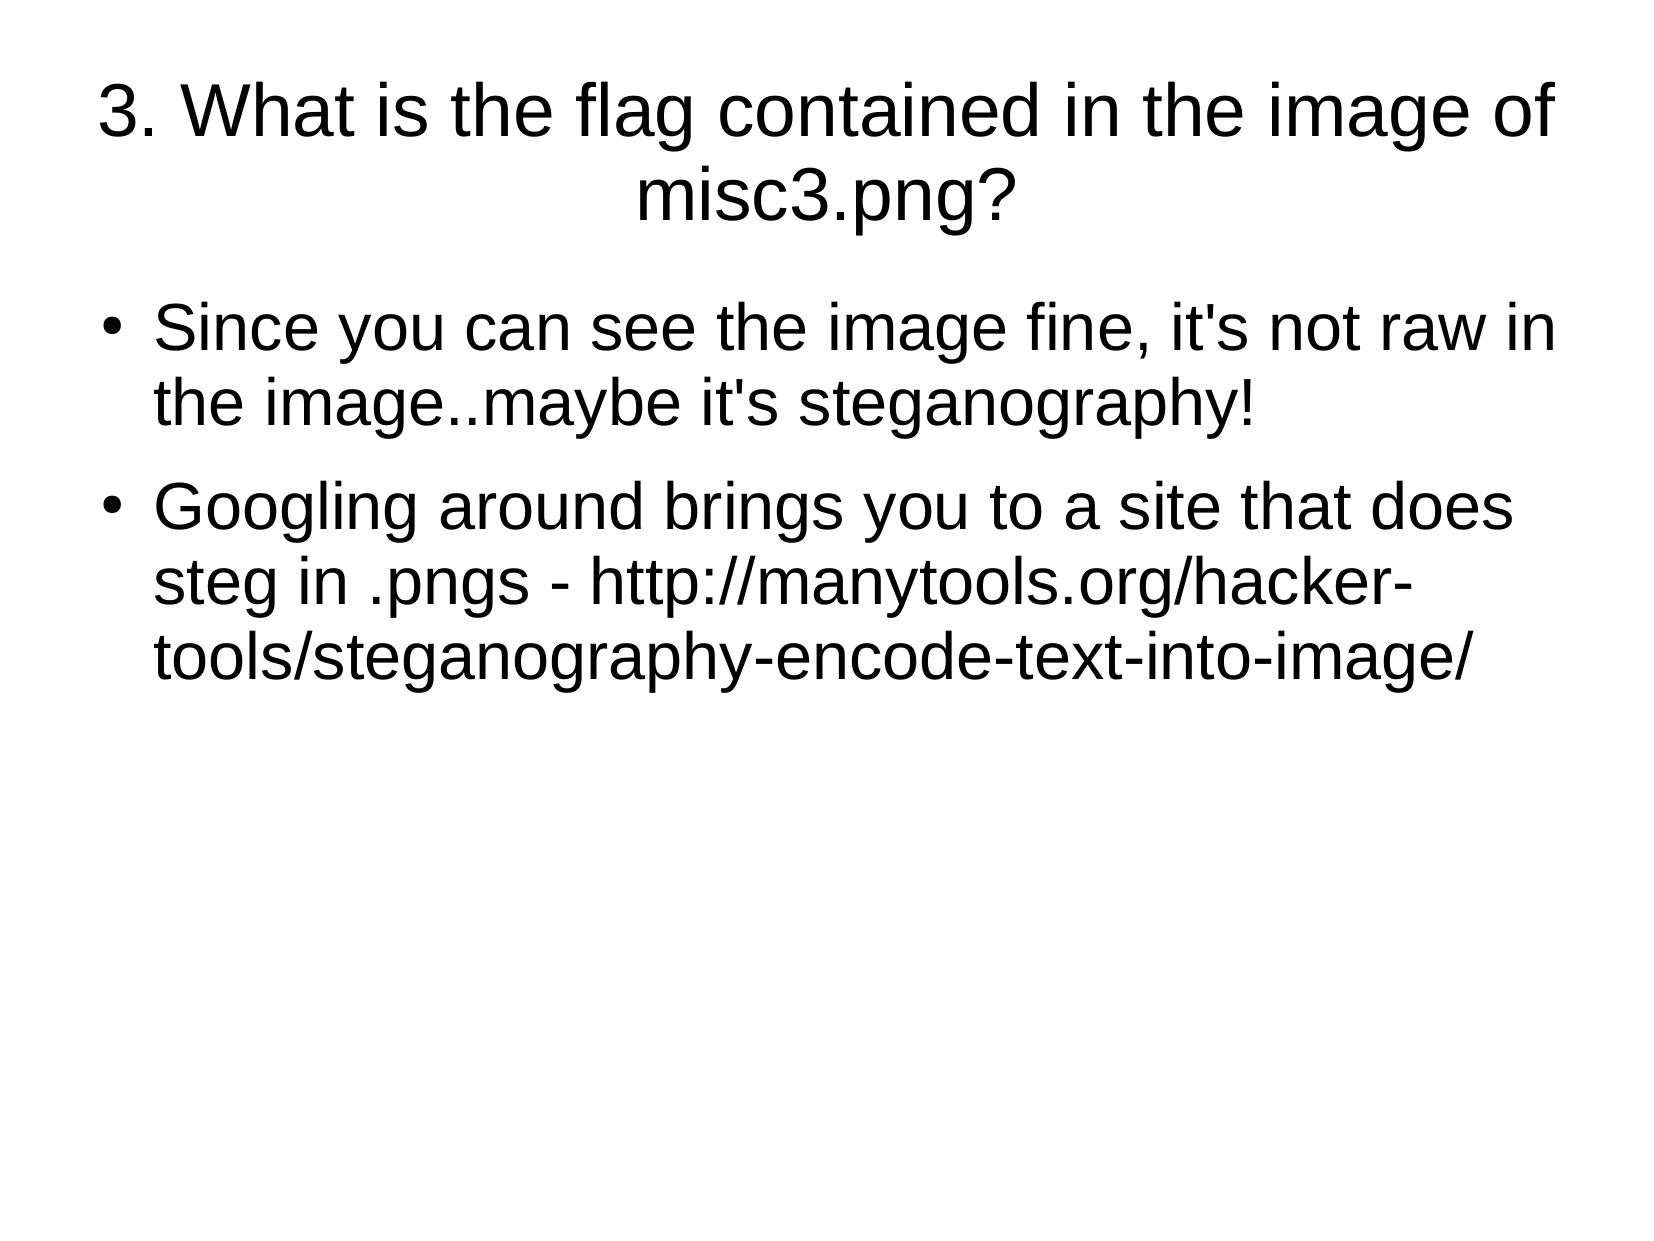

# 3. What is the flag contained in the image of misc3.png?
Since you can see the image fine, it's not raw in the image..maybe it's steganography!
Googling around brings you to a site that does steg in .pngs - http://manytools.org/hacker-tools/steganography-encode-text-into-image/